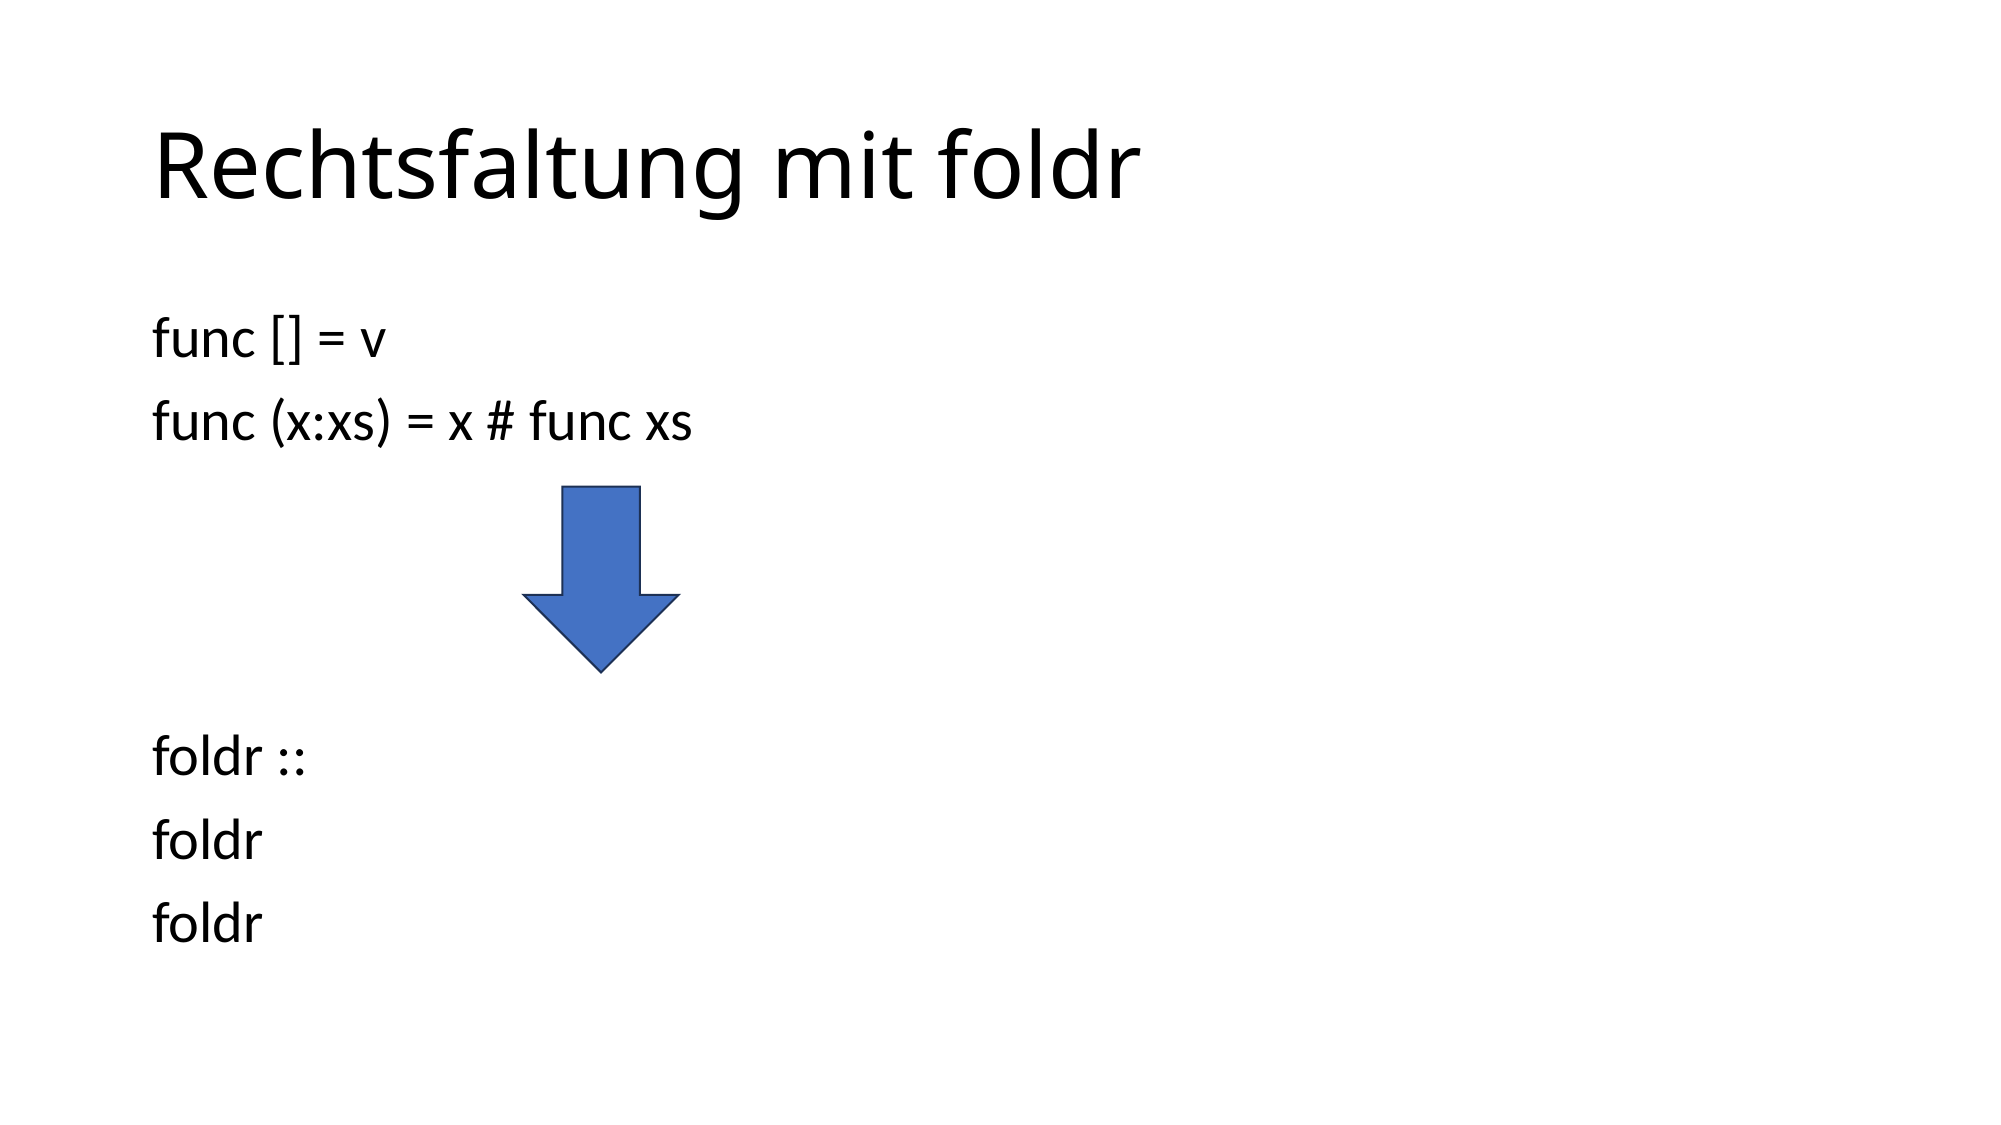

# Rechtsfaltung mit foldr
func [] = v
func (x:xs) = x # func xs
foldr ::
foldr
foldr